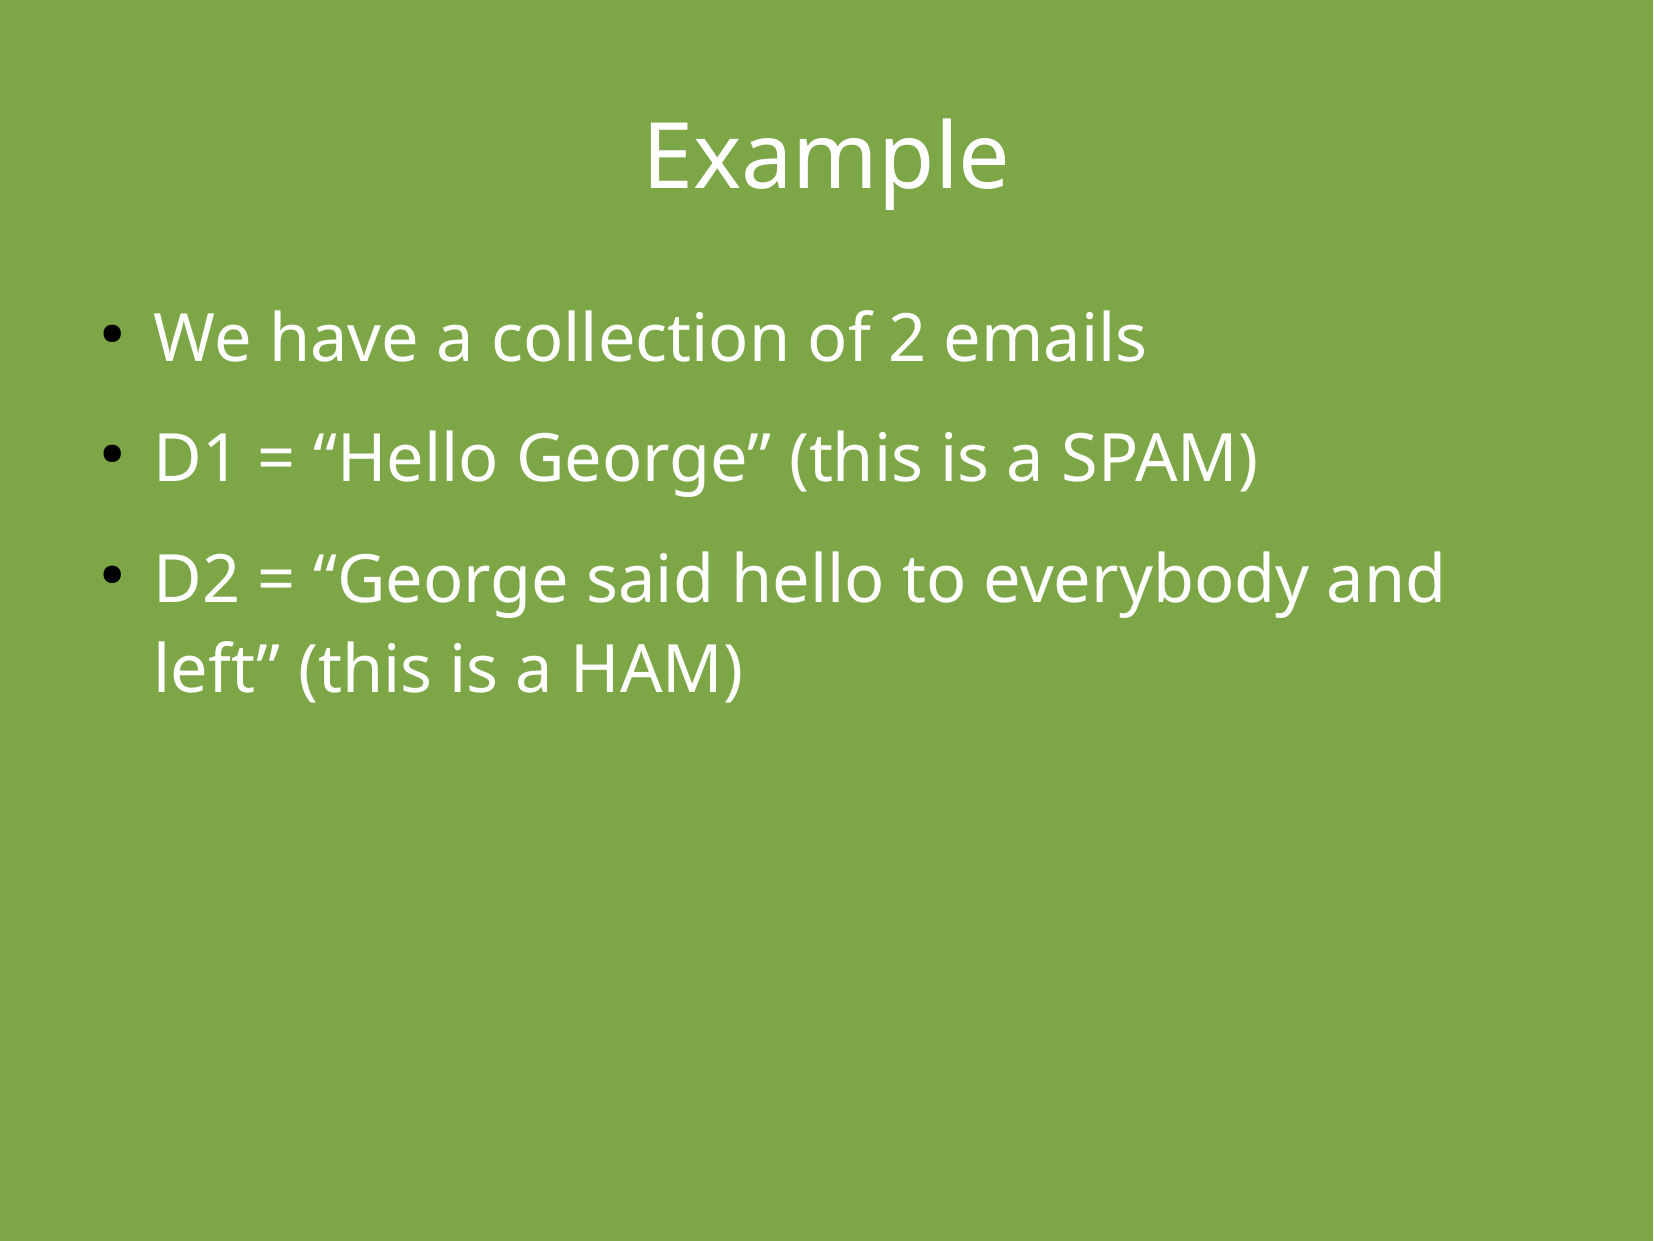

# Example
We have a collection of 2 emails
D1 = “Hello George” (this is a SPAM)
D2 = “George said hello to everybody and left” (this is a HAM)